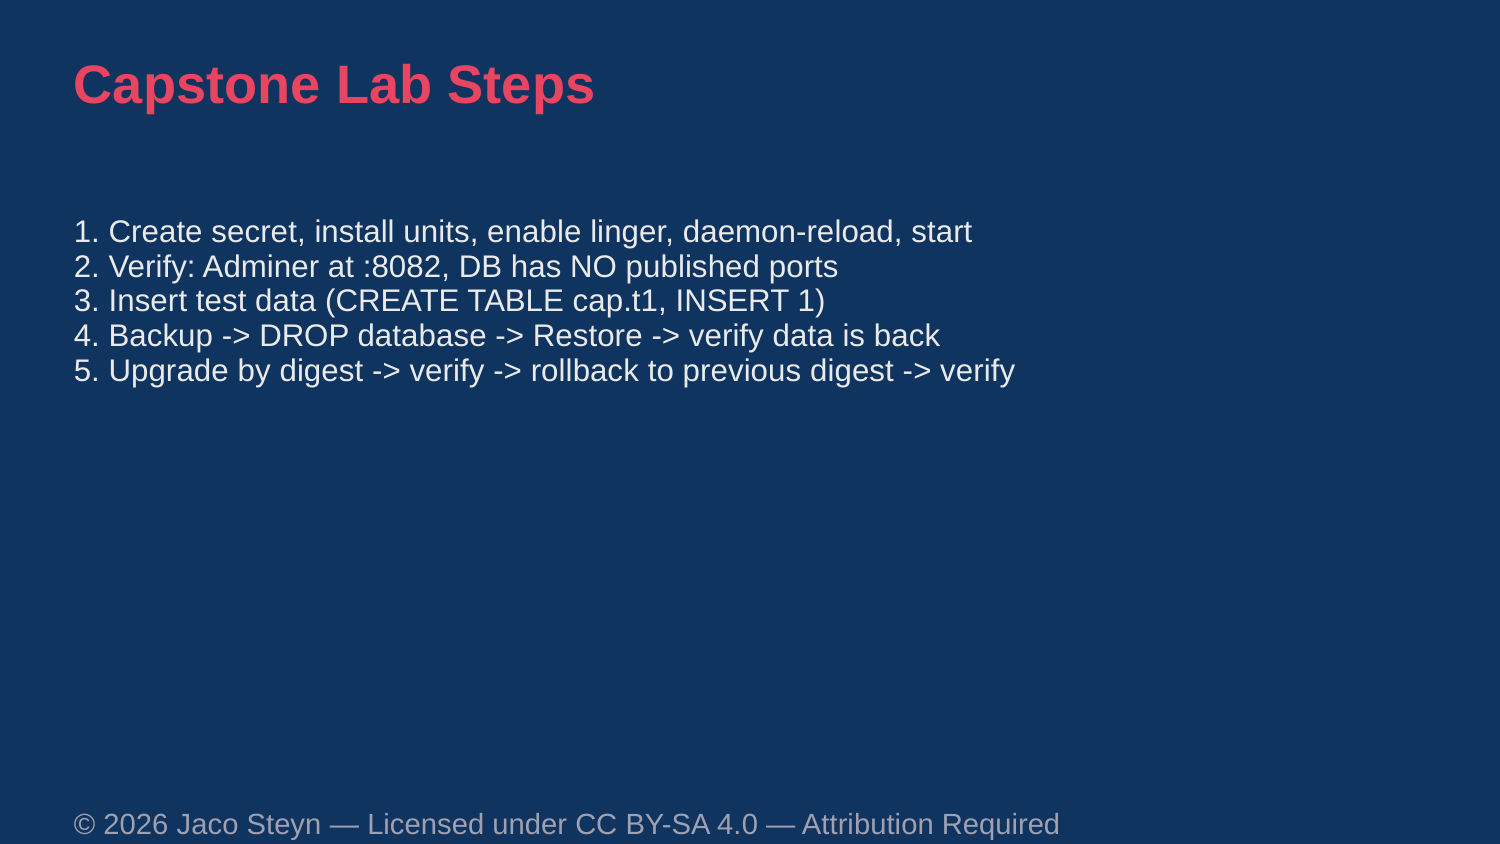

Capstone Lab Steps
1. Create secret, install units, enable linger, daemon-reload, start
2. Verify: Adminer at :8082, DB has NO published ports
3. Insert test data (CREATE TABLE cap.t1, INSERT 1)
4. Backup -> DROP database -> Restore -> verify data is back
5. Upgrade by digest -> verify -> rollback to previous digest -> verify
© 2026 Jaco Steyn — Licensed under CC BY-SA 4.0 — Attribution Required